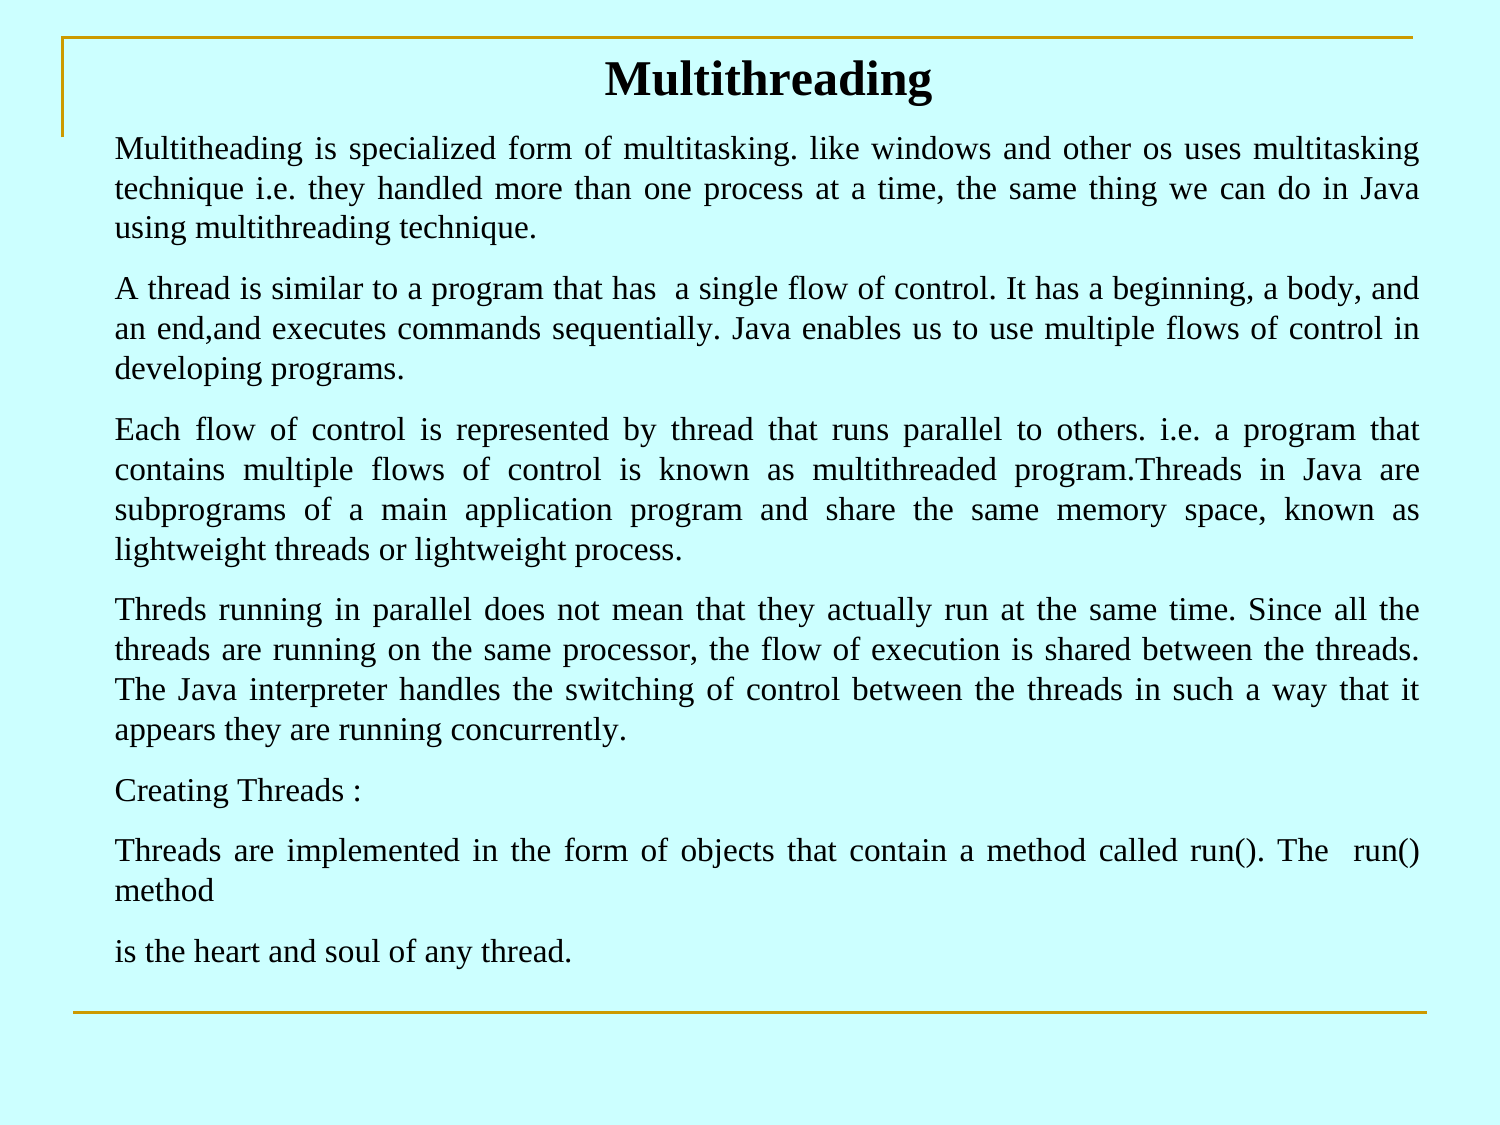

Multithreading
Multitheading is specialized form of multitasking. like windows and other os uses multitasking technique i.e. they handled more than one process at a time, the same thing we can do in Java using multithreading technique.
A thread is similar to a program that has a single flow of control. It has a beginning, a body, and an end,and executes commands sequentially. Java enables us to use multiple flows of control in developing programs.
Each flow of control is represented by thread that runs parallel to others. i.e. a program that contains multiple flows of control is known as multithreaded program.Threads in Java are subprograms of a main application program and share the same memory space, known as lightweight threads or lightweight process.
Threds running in parallel does not mean that they actually run at the same time. Since all the threads are running on the same processor, the flow of execution is shared between the threads. The Java interpreter handles the switching of control between the threads in such a way that it appears they are running concurrently.
Creating Threads :
Threads are implemented in the form of objects that contain a method called run(). The run() method
is the heart and soul of any thread.